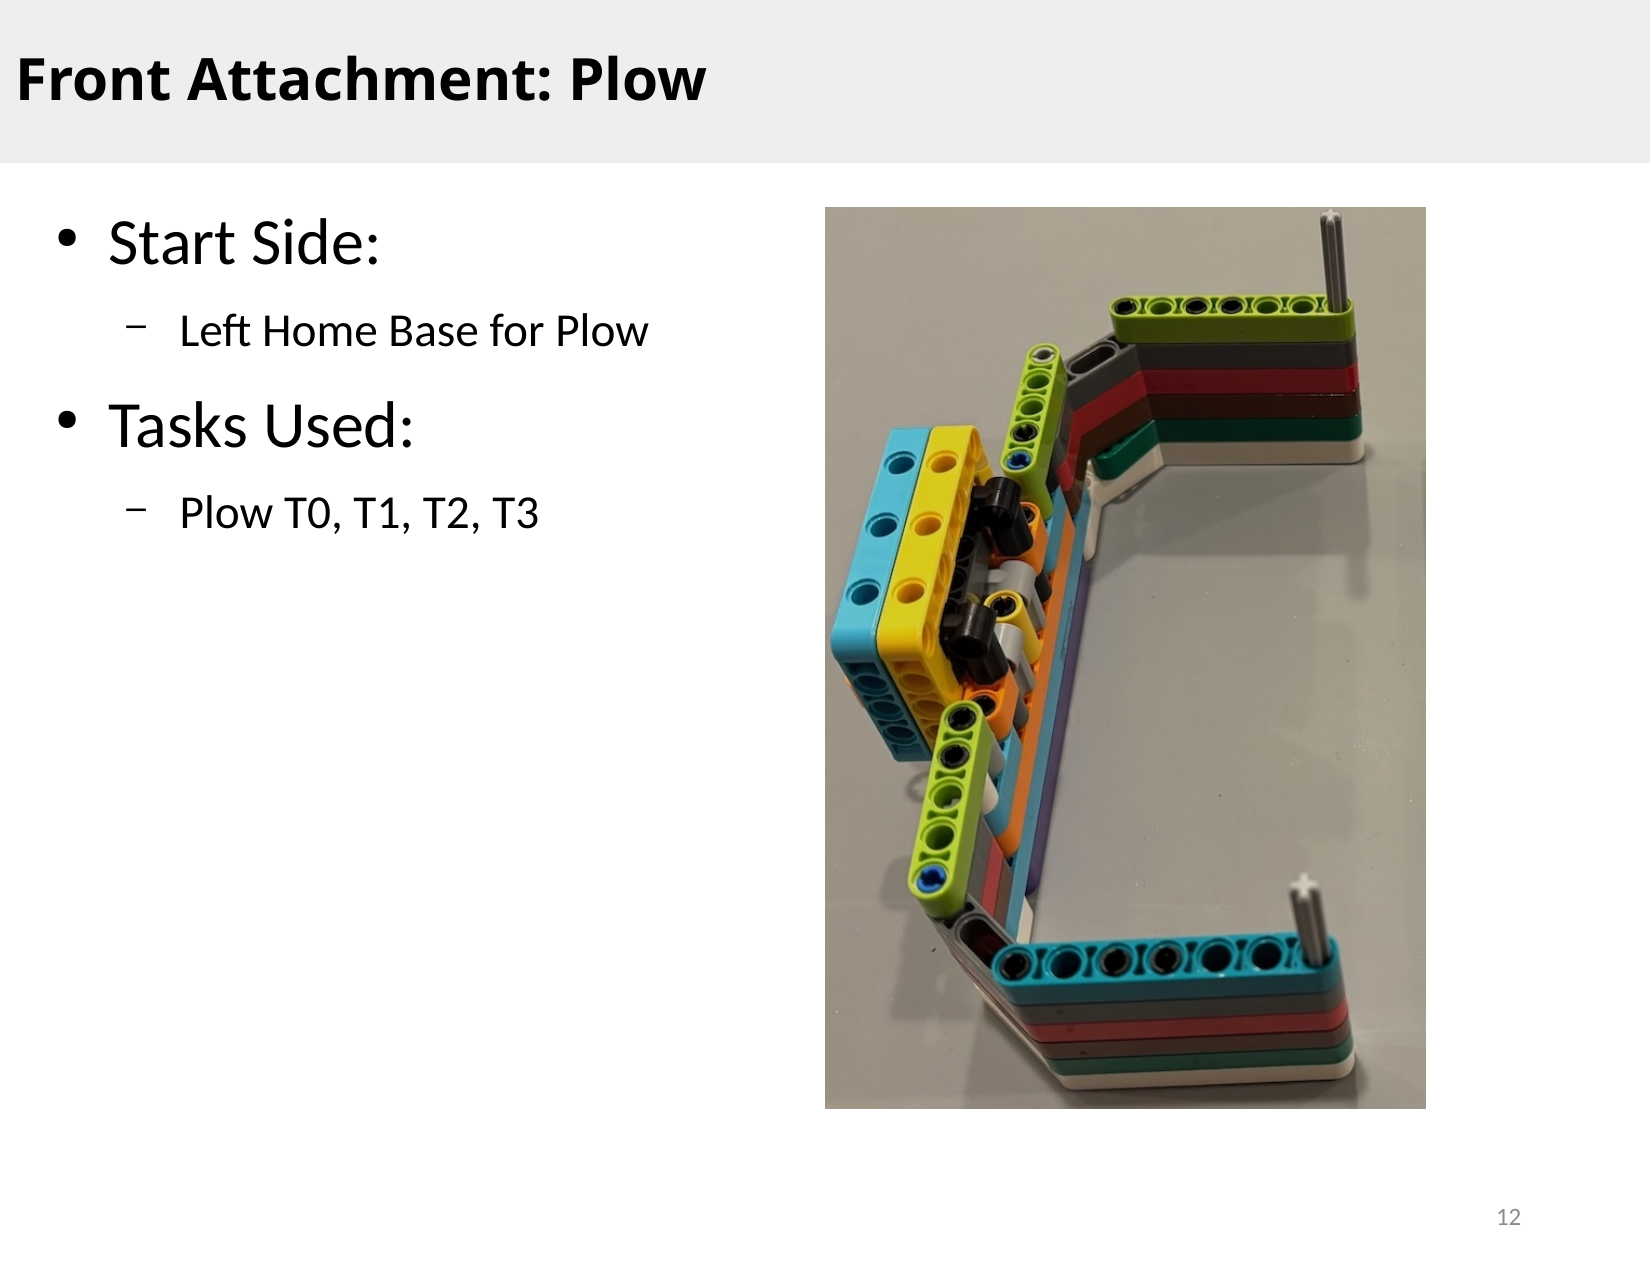

Front Attachment: Plow
# Start Side:
Left Home Base for Plow
Tasks Used:
Plow T0, T1, T2, T3
12